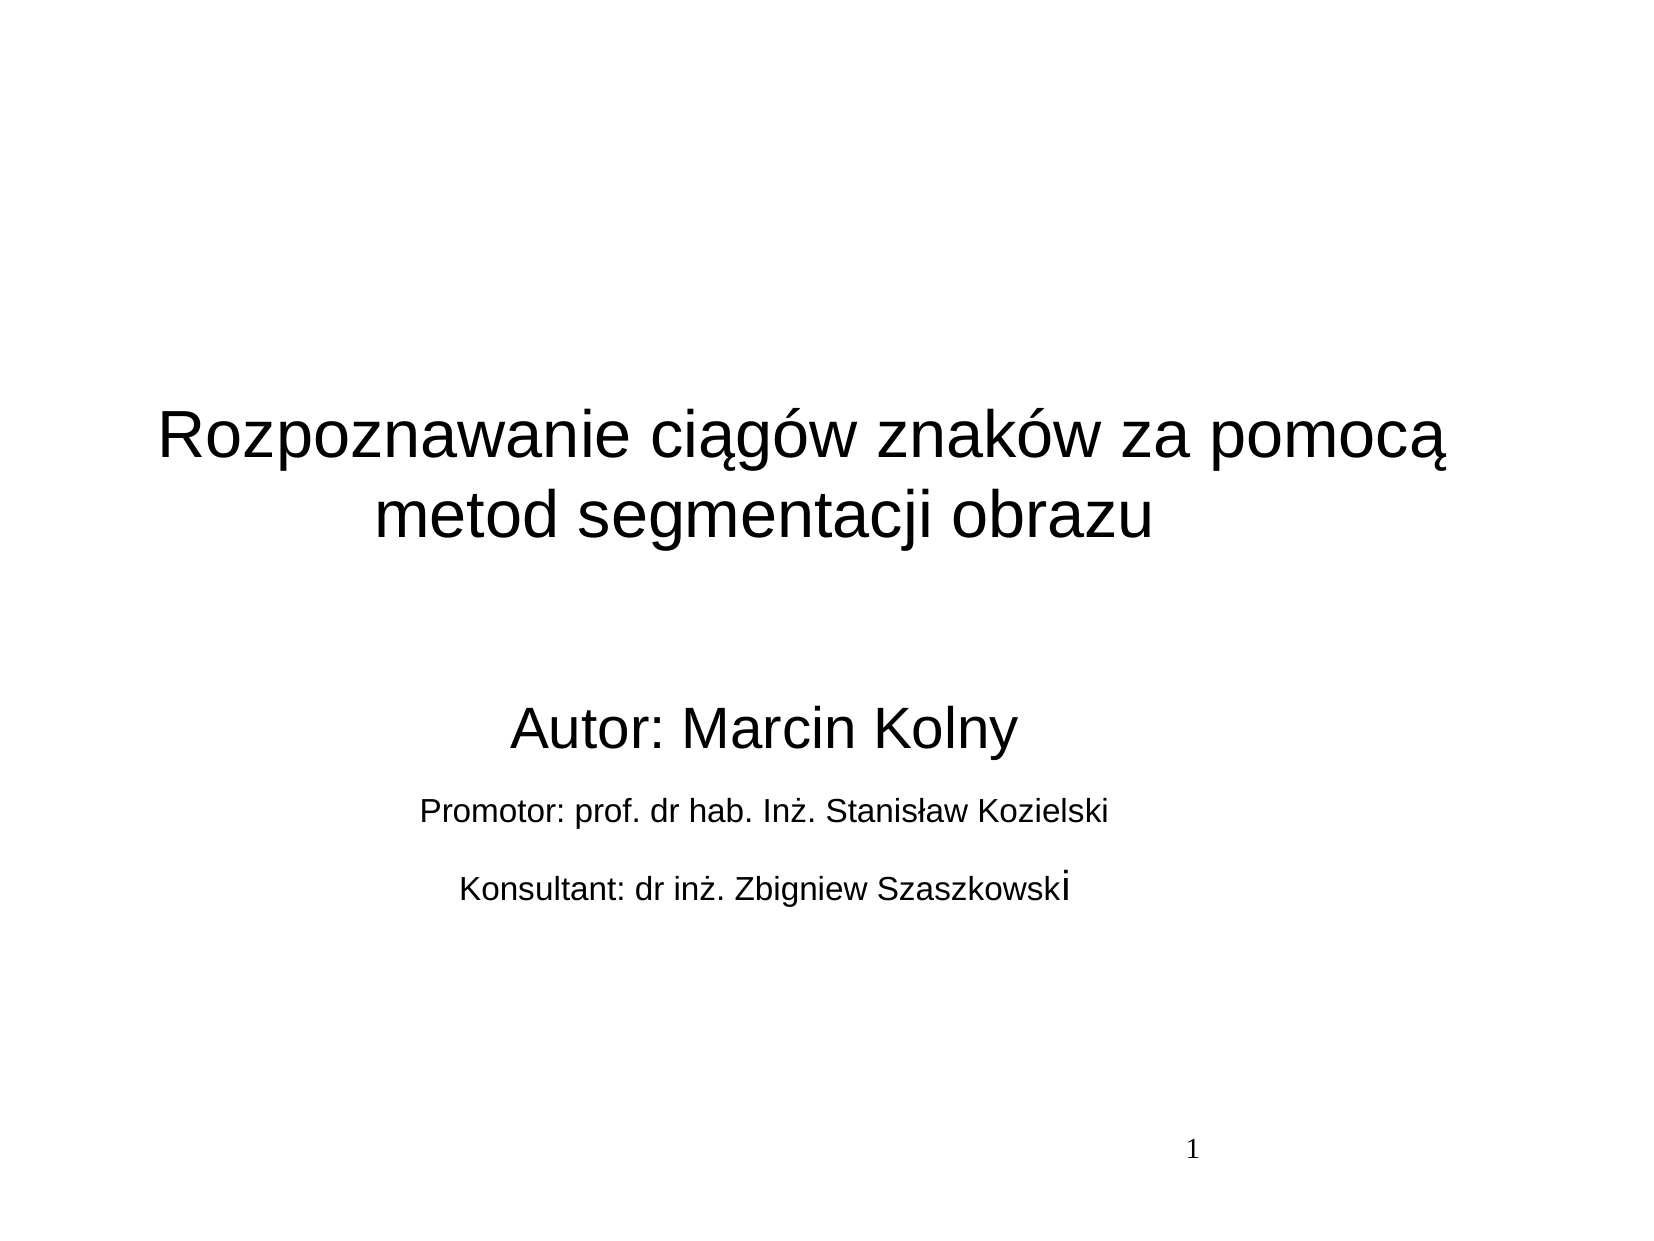

# Rozpoznawanie ciągów znaków za pomocą metod segmentacji obrazu
Autor: Marcin Kolny
Promotor: prof. dr hab. Inż. Stanisław Kozielski
Konsultant: dr inż. Zbigniew Szaszkowski
1